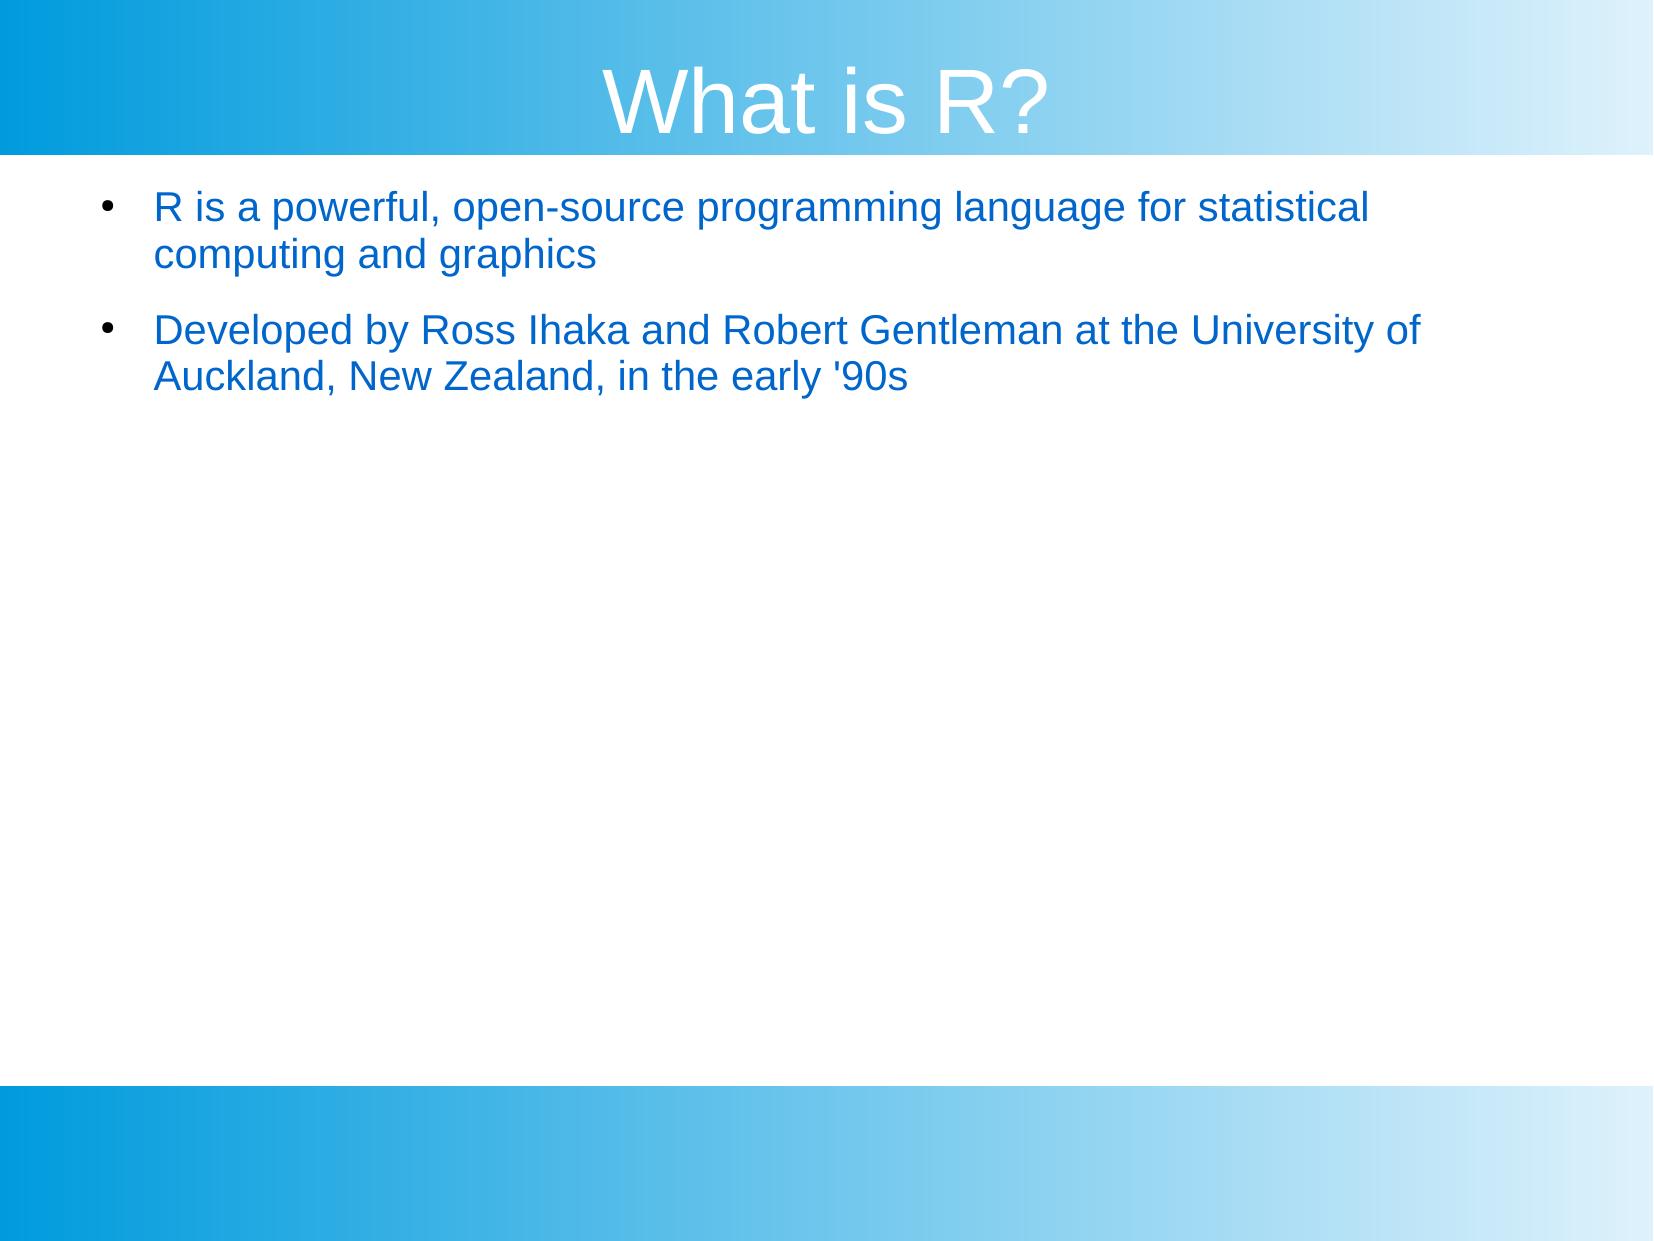

# What is R?
R is a powerful, open-source programming language for statistical computing and graphics
Developed by Ross Ihaka and Robert Gentleman at the University of Auckland, New Zealand, in the early '90s